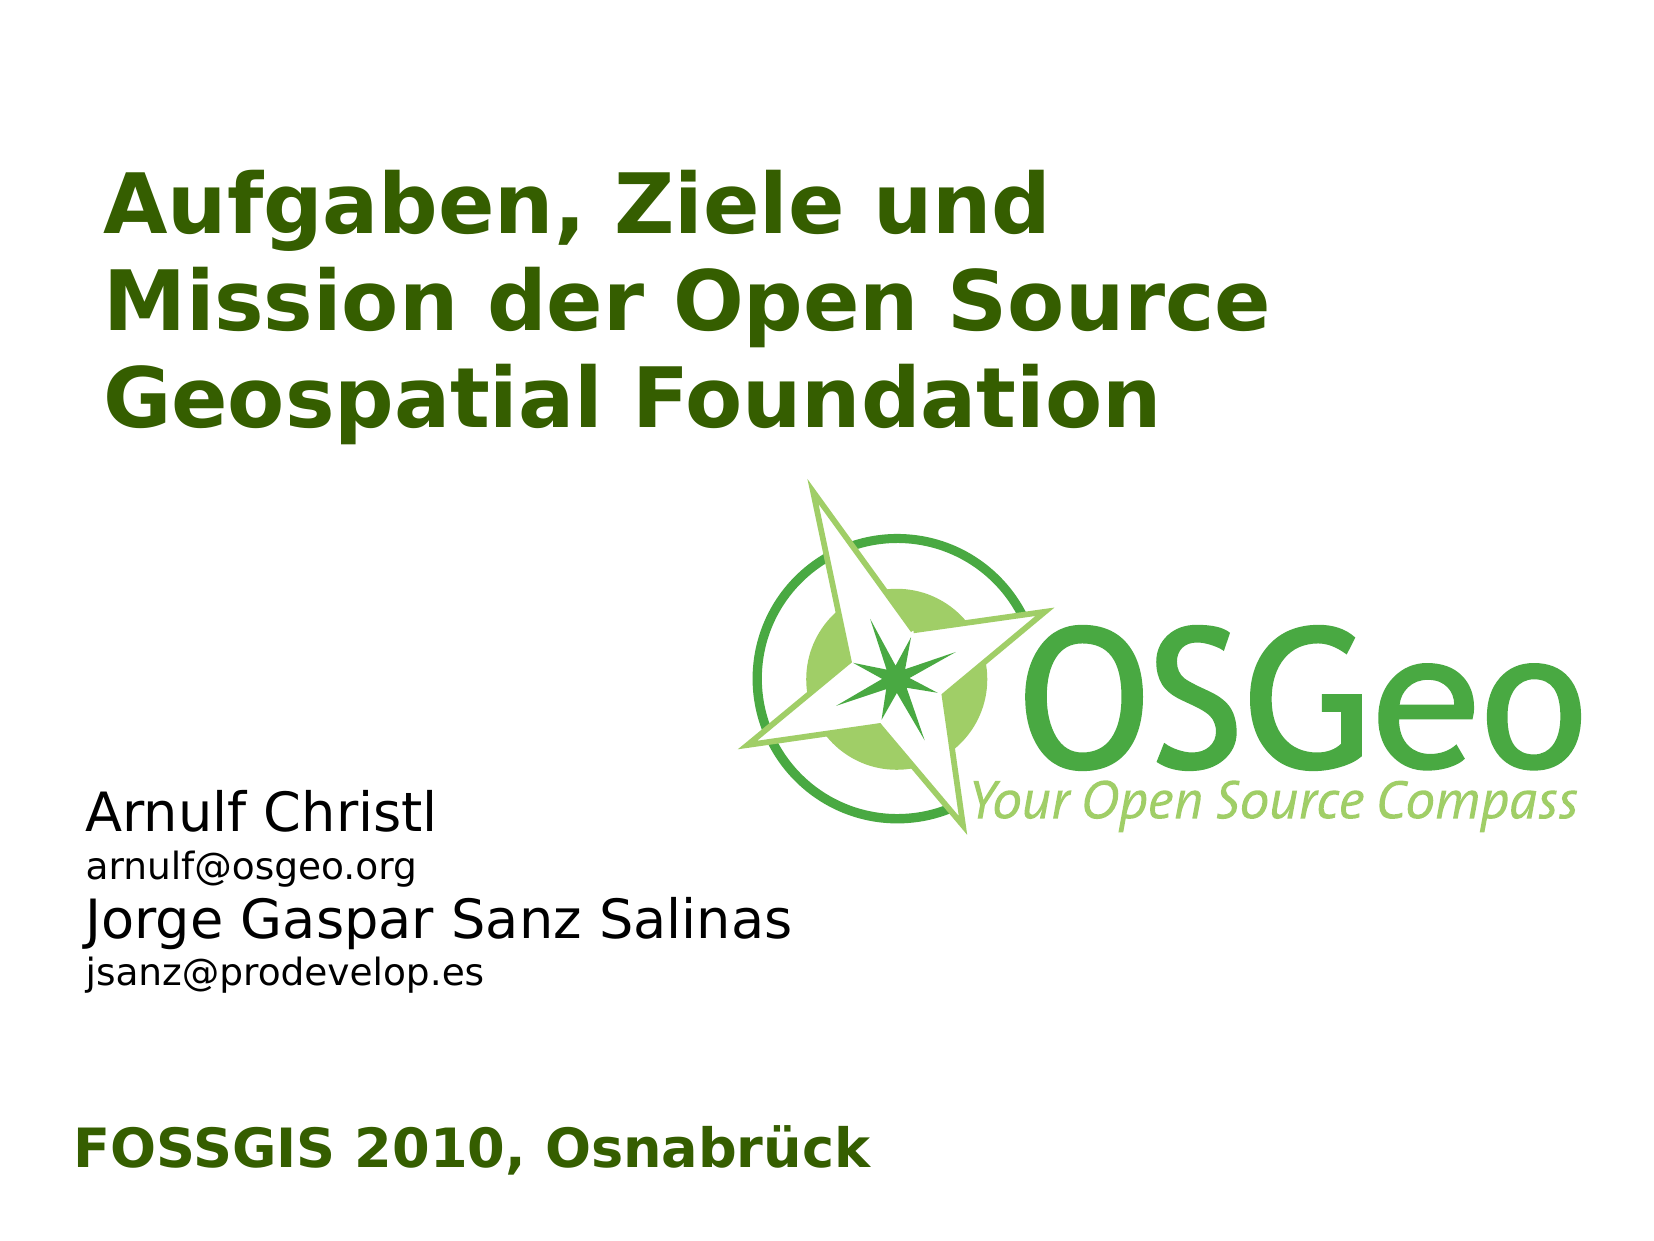

# Aufgaben, Ziele und Mission der Open Source Geospatial Foundation
Arnulf Christl
arnulf@osgeo.org
Jorge Gaspar Sanz Salinas
jsanz@prodevelop.es
FOSSGIS 2010, Osnabrück